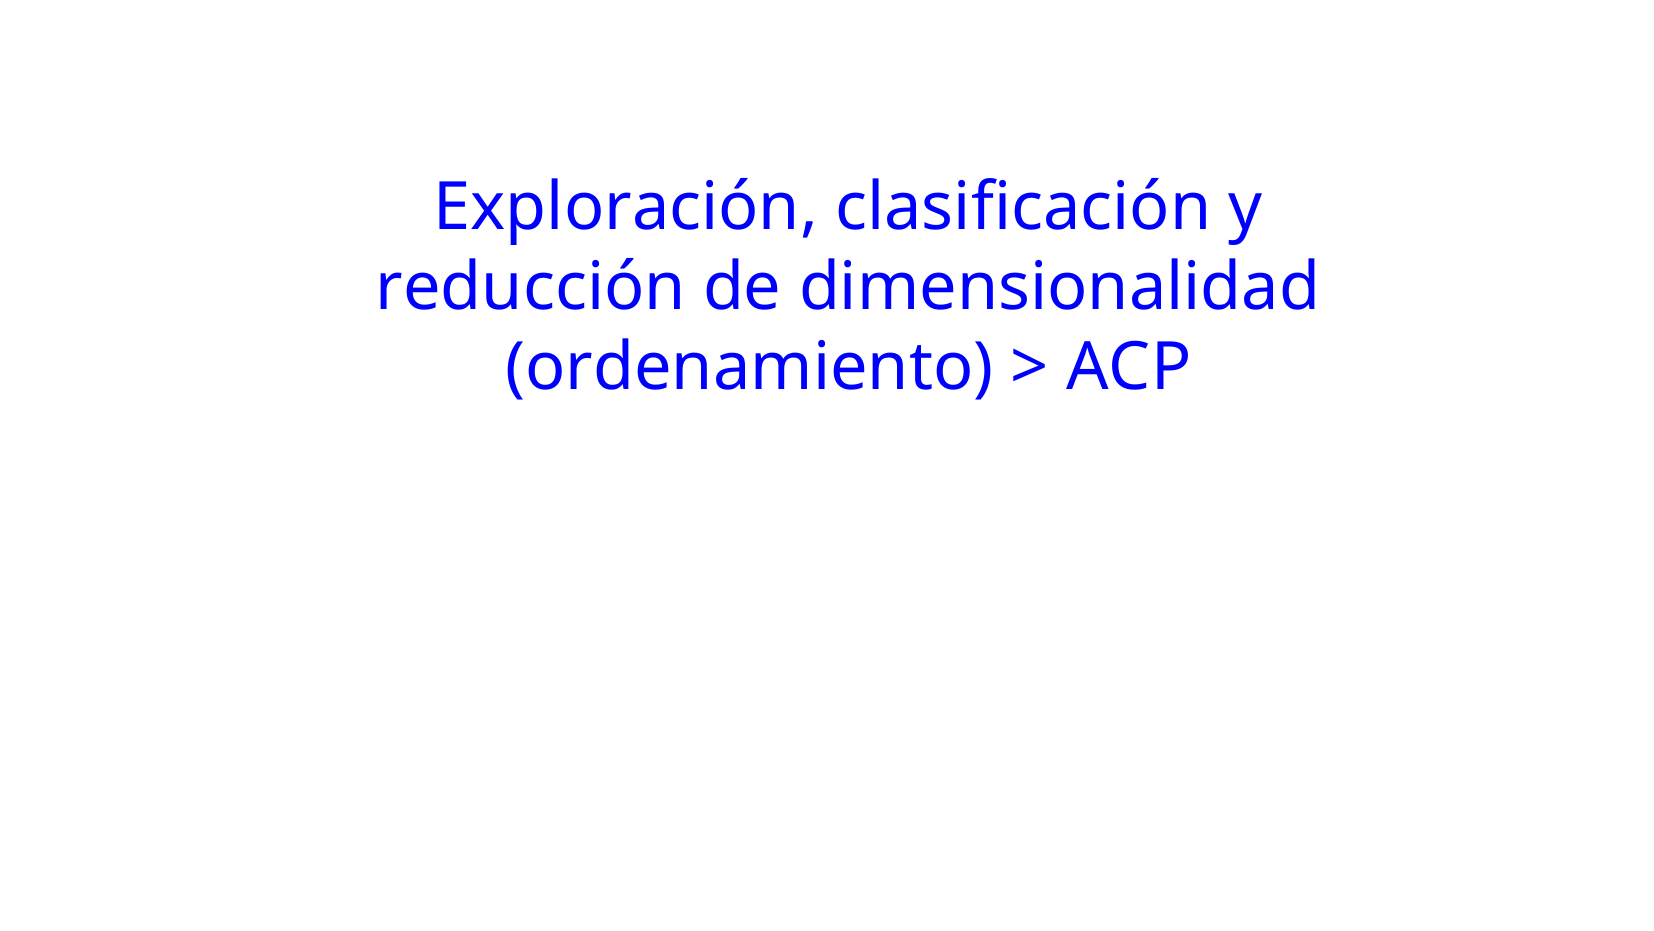

Exploración, clasificación y reducción de dimensionalidad (ordenamiento) > ACP